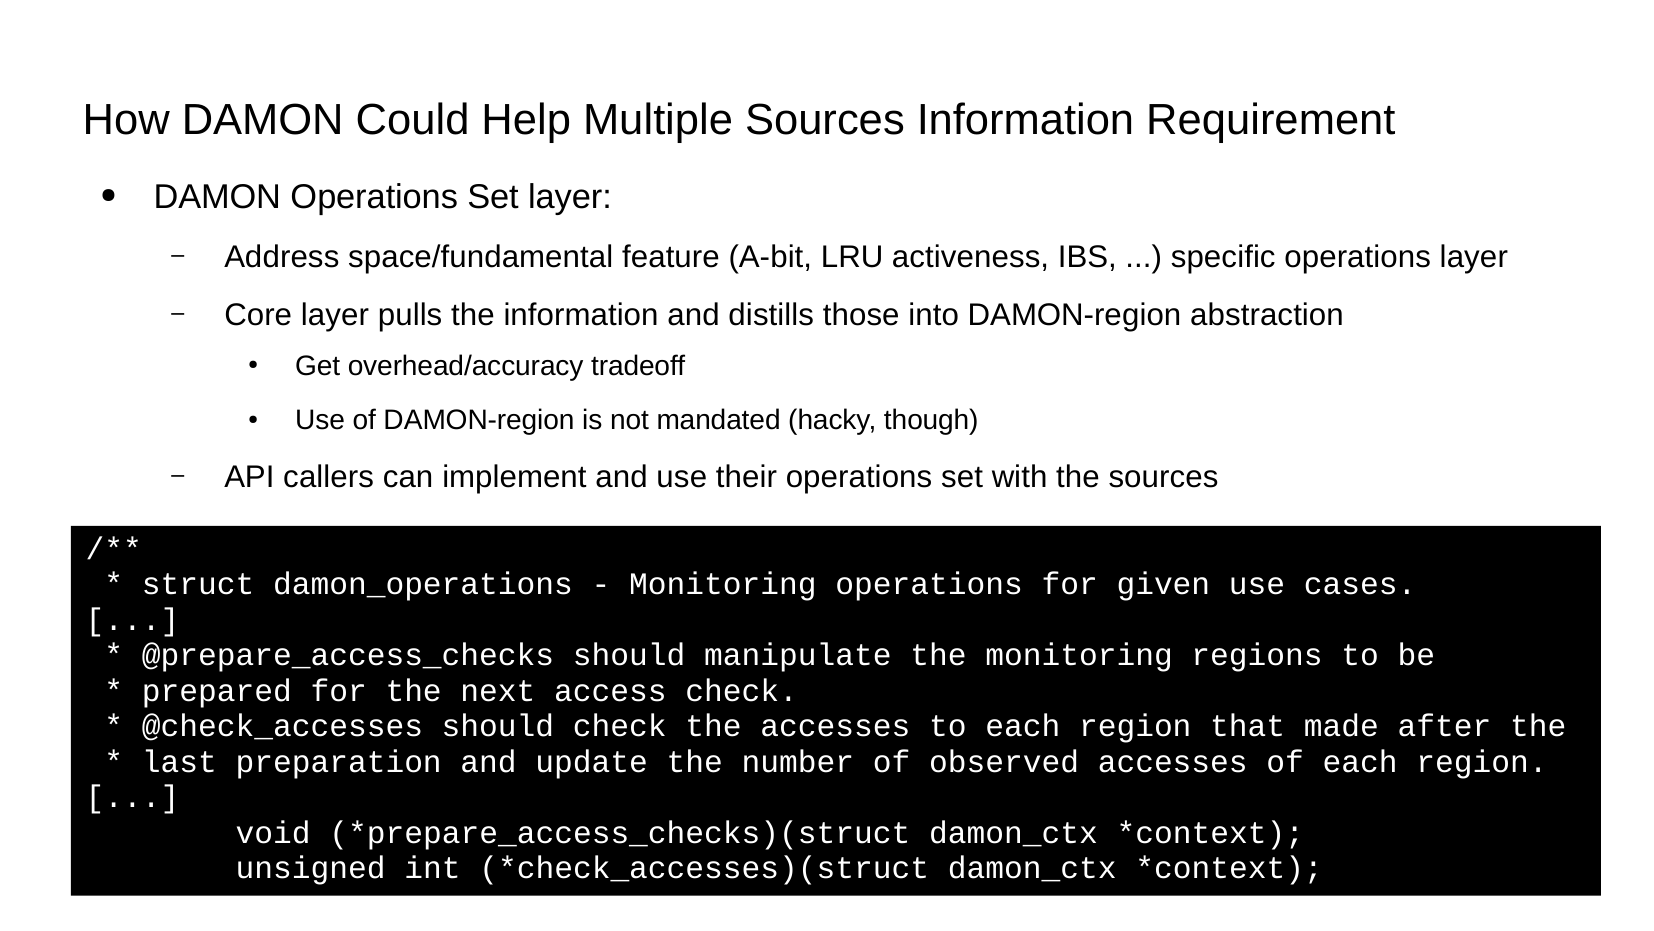

# How DAMON Could Help Multiple Sources Information Requirement
DAMON Operations Set layer:
Address space/fundamental feature (A-bit, LRU activeness, IBS, ...) specific operations layer
Core layer pulls the information and distills those into DAMON-region abstraction
Get overhead/accuracy tradeoff
Use of DAMON-region is not mandated (hacky, though)
API callers can implement and use their operations set with the sources
/**
 * struct damon_operations - Monitoring operations for given use cases.
[...]
 * @prepare_access_checks should manipulate the monitoring regions to be
 * prepared for the next access check.
 * @check_accesses should check the accesses to each region that made after the
 * last preparation and update the number of observed accesses of each region.
[...]
 void (*prepare_access_checks)(struct damon_ctx *context);
 unsigned int (*check_accesses)(struct damon_ctx *context);